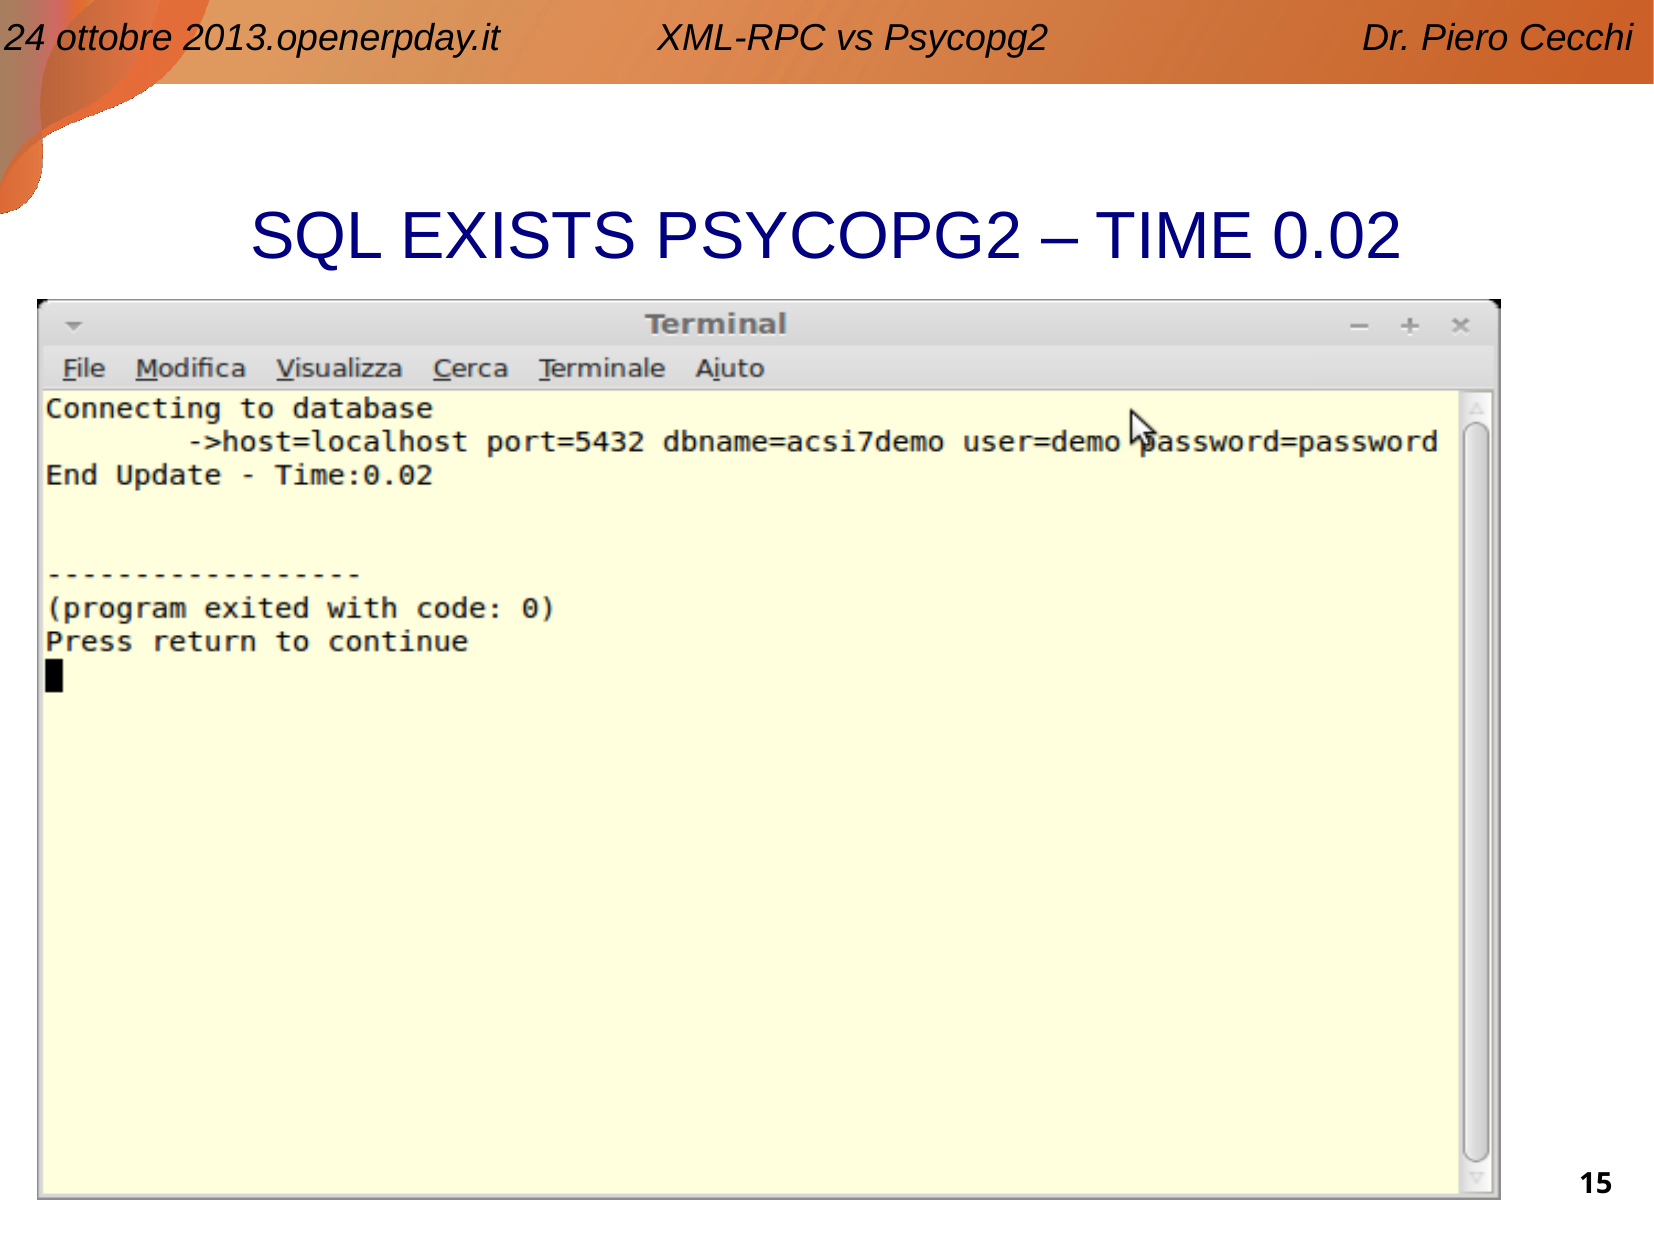

# SQL EXISTS PSYCOPG2 – TIME 0.02